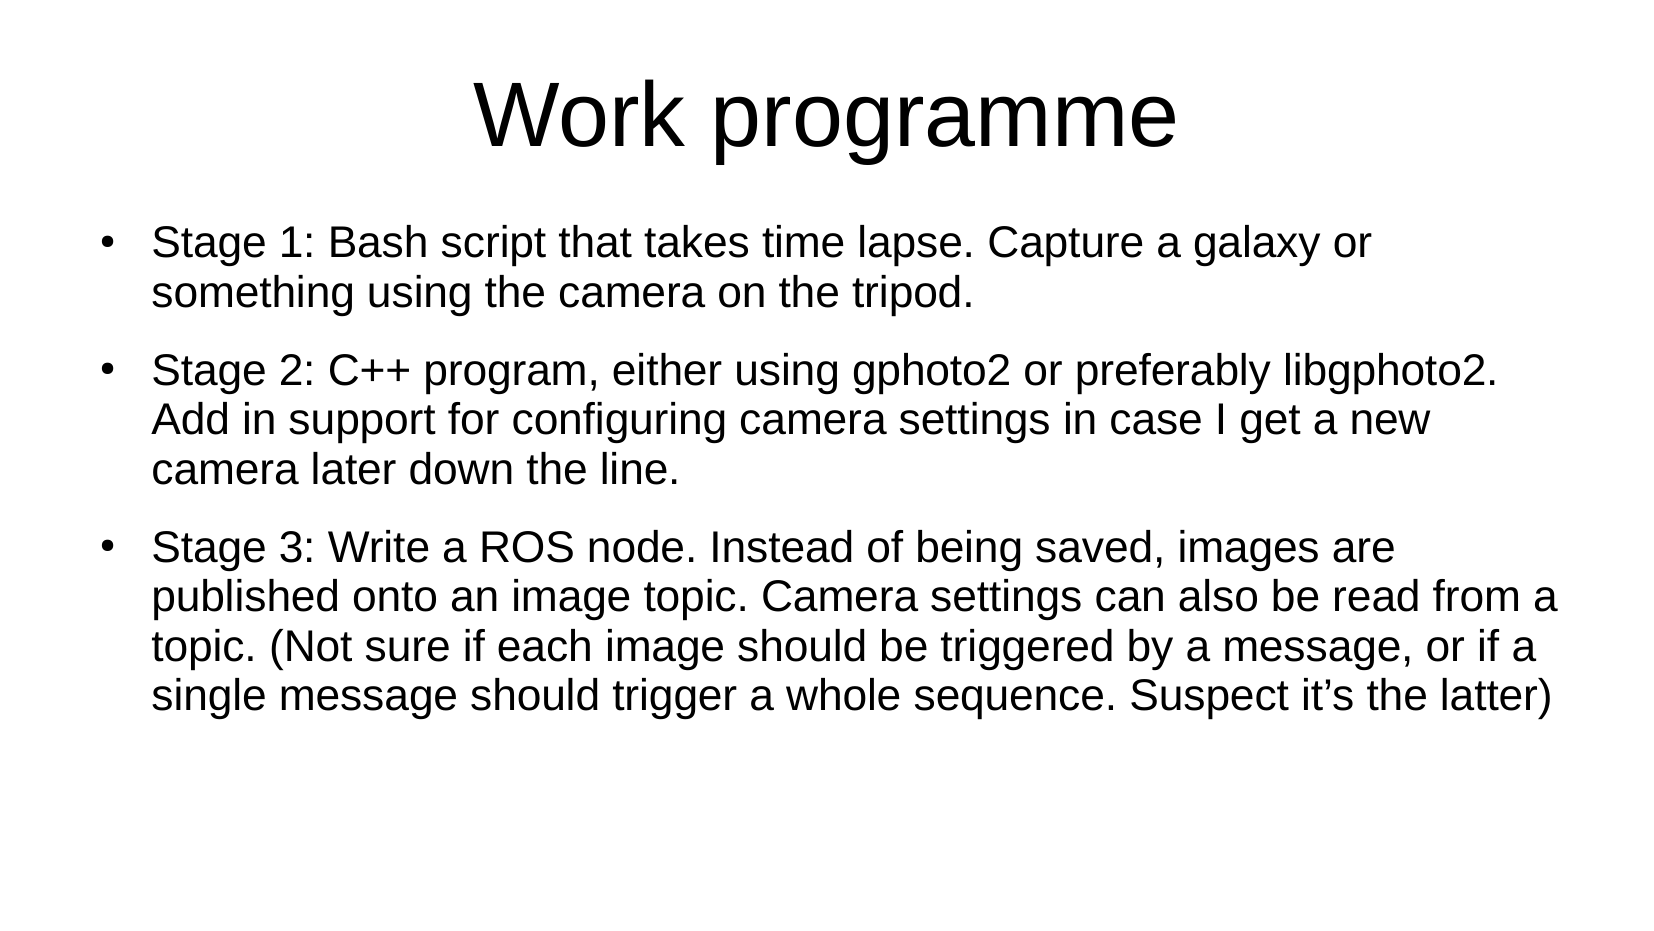

# Work programme
Stage 1: Bash script that takes time lapse. Capture a galaxy or something using the camera on the tripod.
Stage 2: C++ program, either using gphoto2 or preferably libgphoto2. Add in support for configuring camera settings in case I get a new camera later down the line.
Stage 3: Write a ROS node. Instead of being saved, images are published onto an image topic. Camera settings can also be read from a topic. (Not sure if each image should be triggered by a message, or if a single message should trigger a whole sequence. Suspect it’s the latter)